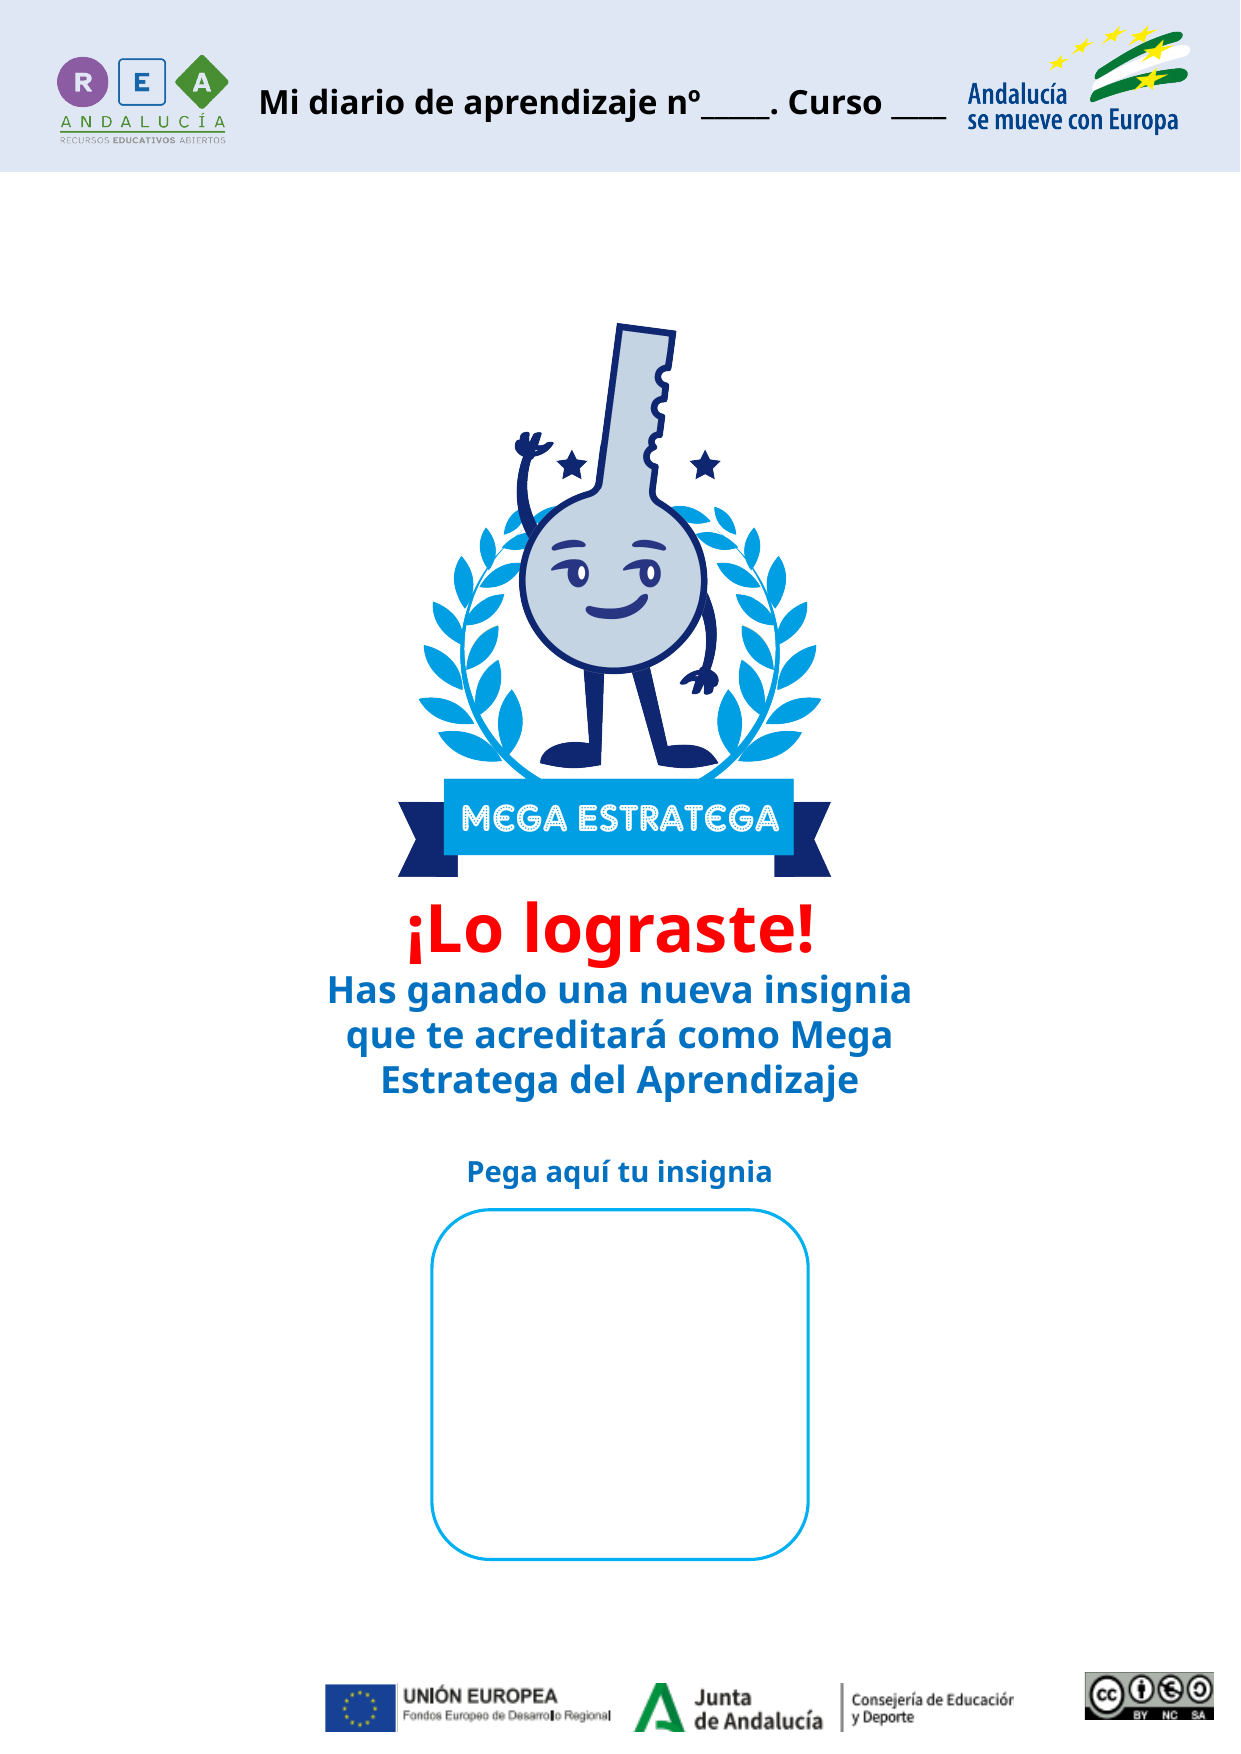

Mi diario de aprendizaje nº_____. Curso ____
¡Lo lograste!
Has ganado una nueva insignia que te acreditará como Mega Estratega del Aprendizaje
Pega aquí tu insignia